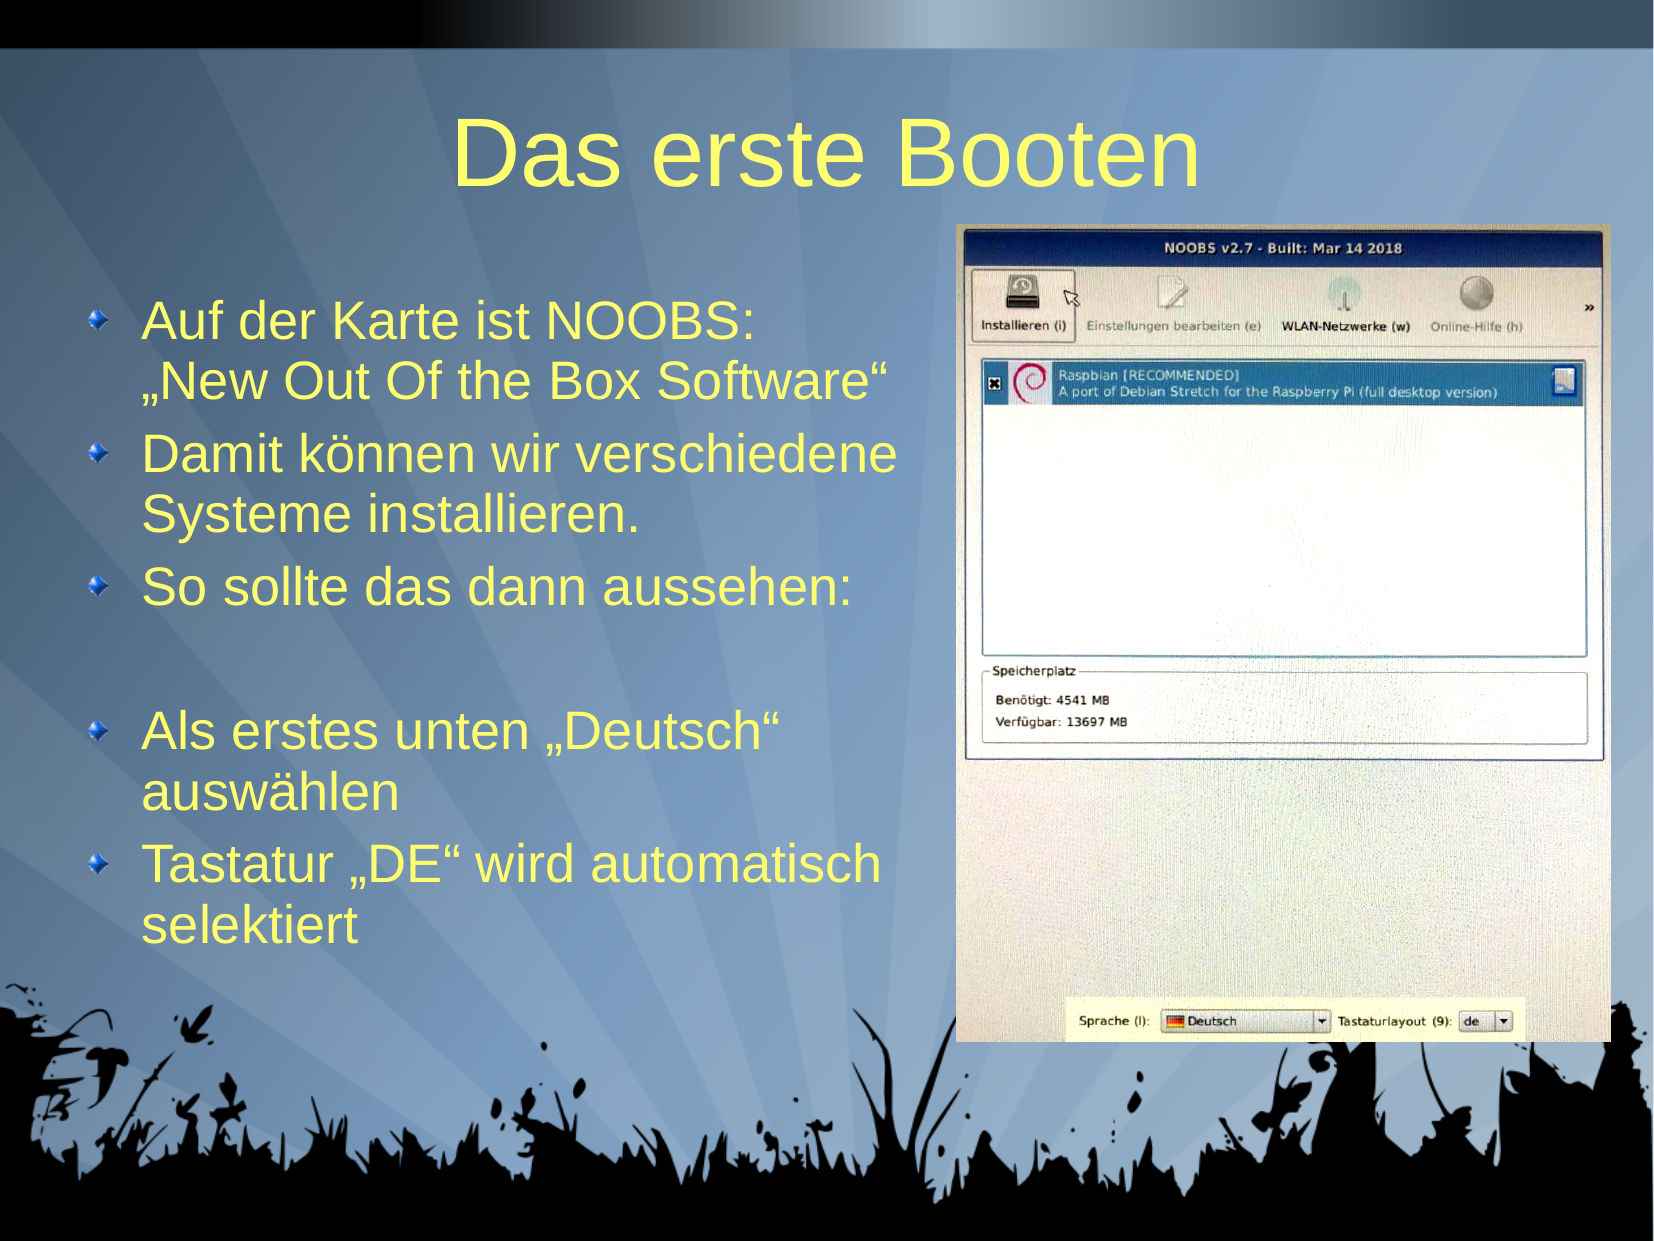

# Das erste Booten
Auf der Karte ist NOOBS:
„New Out Of the Box Software“
Damit können wir verschiedene Systeme installieren.
So sollte das dann aussehen:
Als erstes unten „Deutsch“ auswählen
Tastatur „DE“ wird automatisch selektiert
6